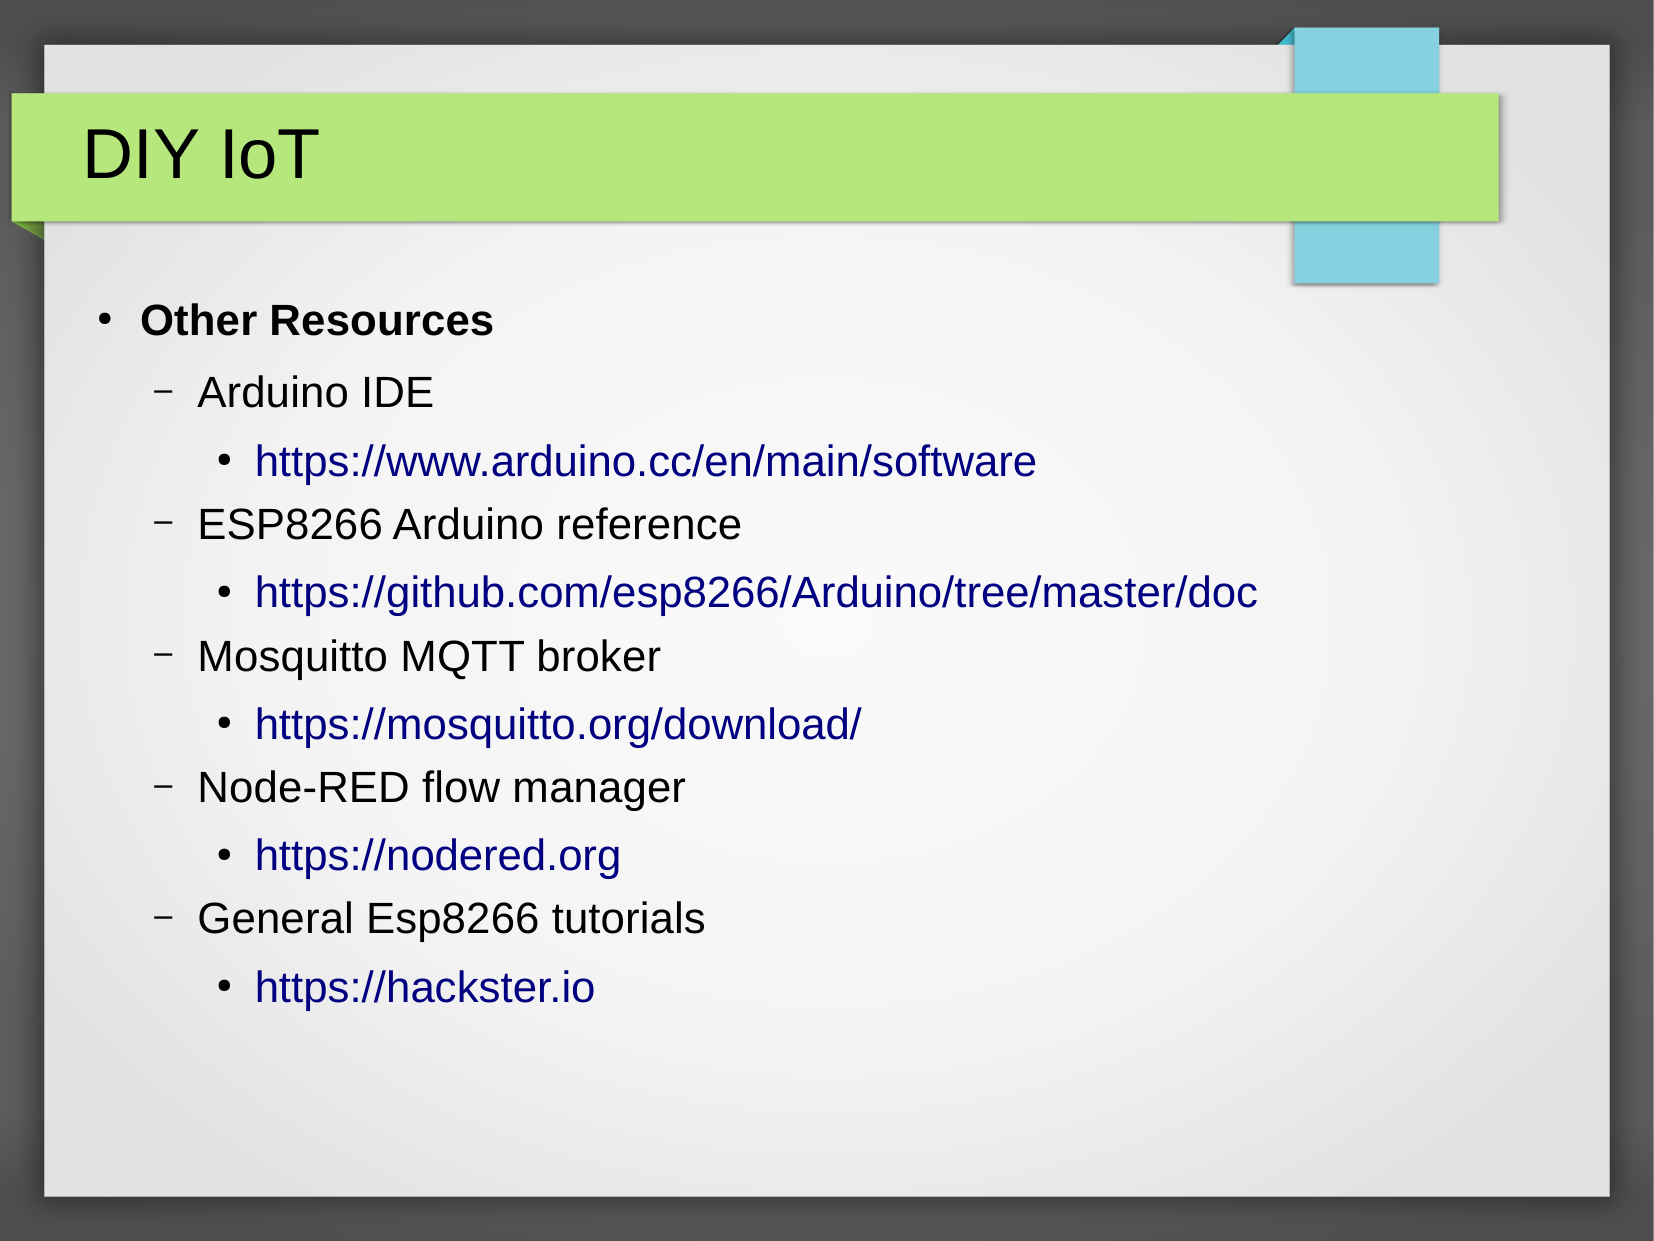

# DIY IoT
Other Resources
Arduino IDE
https://www.arduino.cc/en/main/software
ESP8266 Arduino reference
https://github.com/esp8266/Arduino/tree/master/doc
Mosquitto MQTT broker
https://mosquitto.org/download/
Node-RED flow manager
https://nodered.org
General Esp8266 tutorials
https://hackster.io